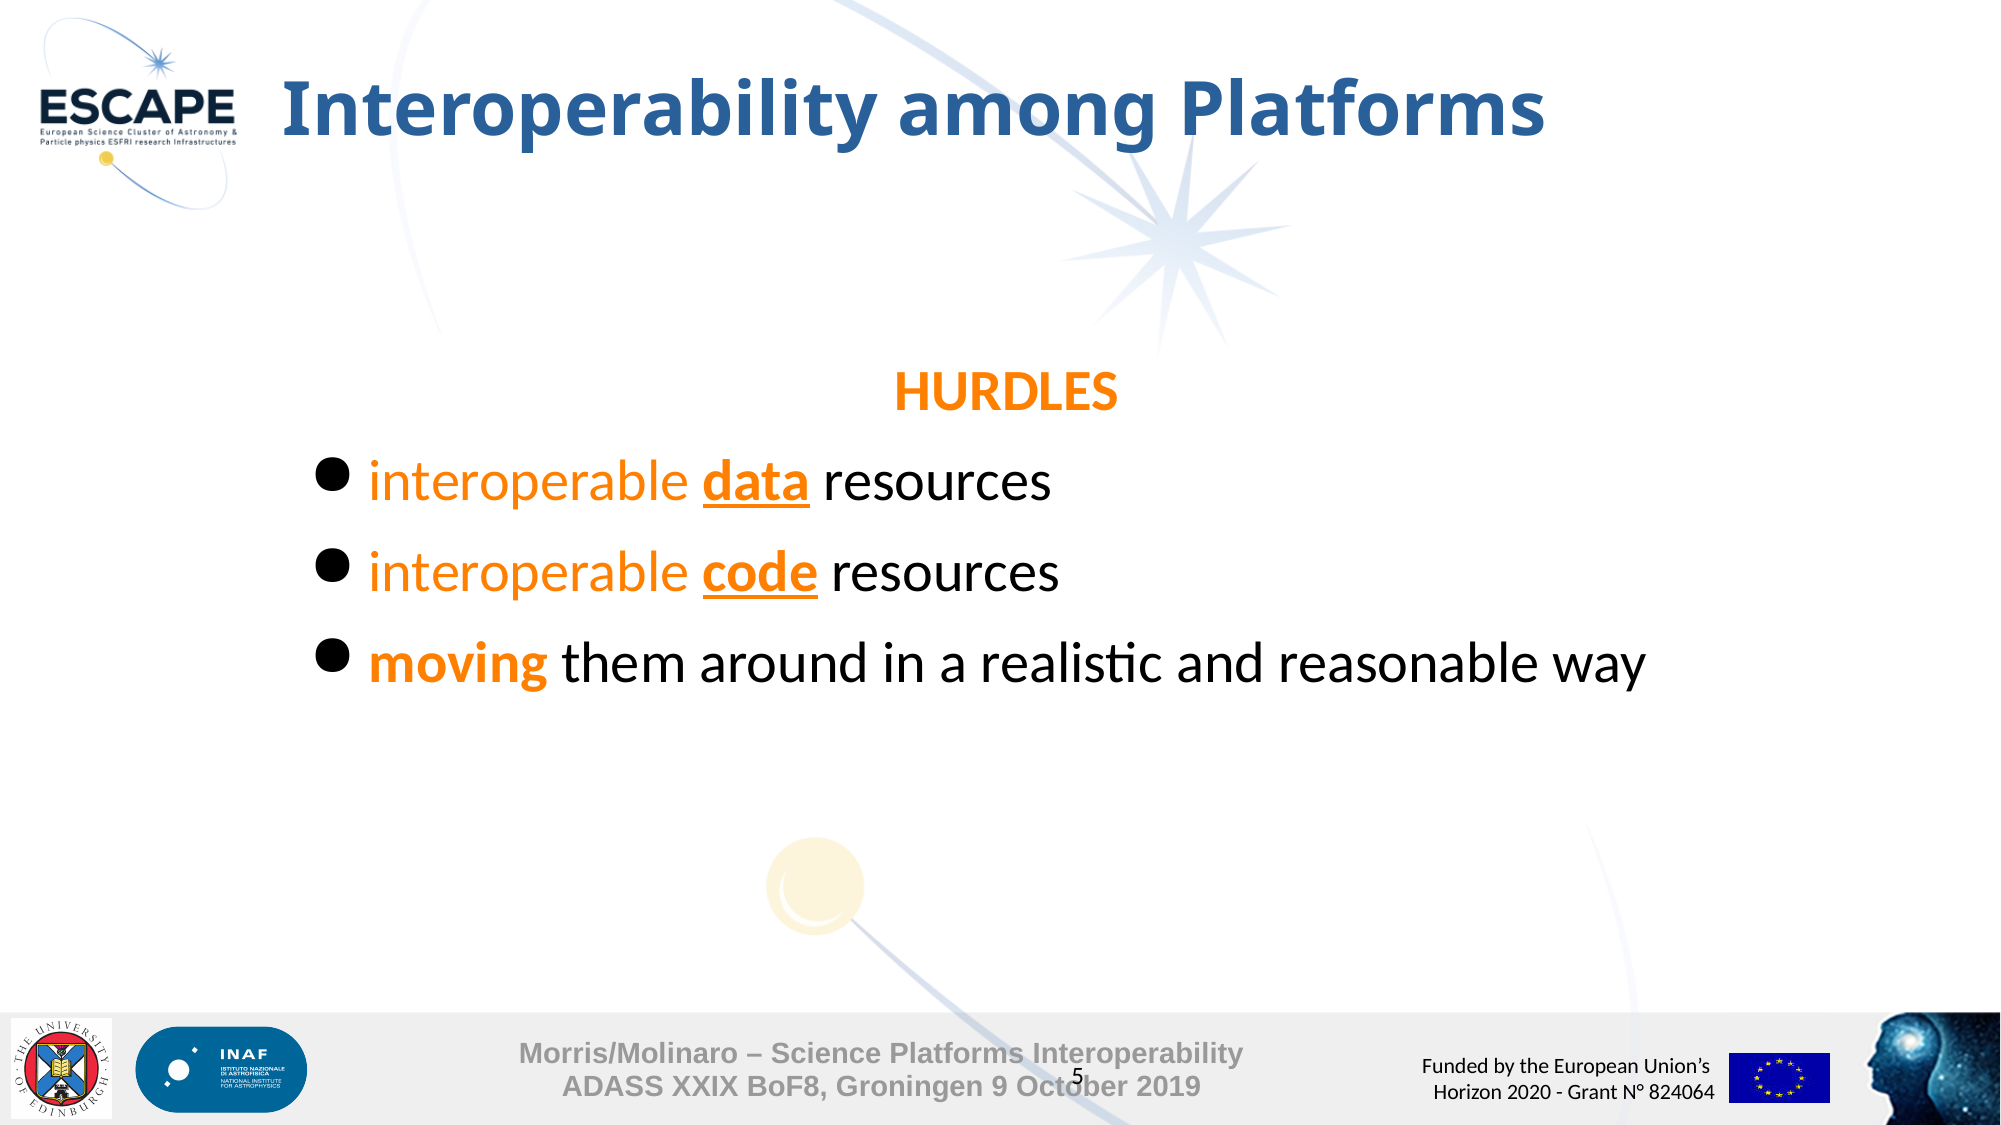

# Interoperability among Platforms
 HURDLES
 interoperable data resources
 interoperable code resources
 moving them around in a realistic and reasonable way